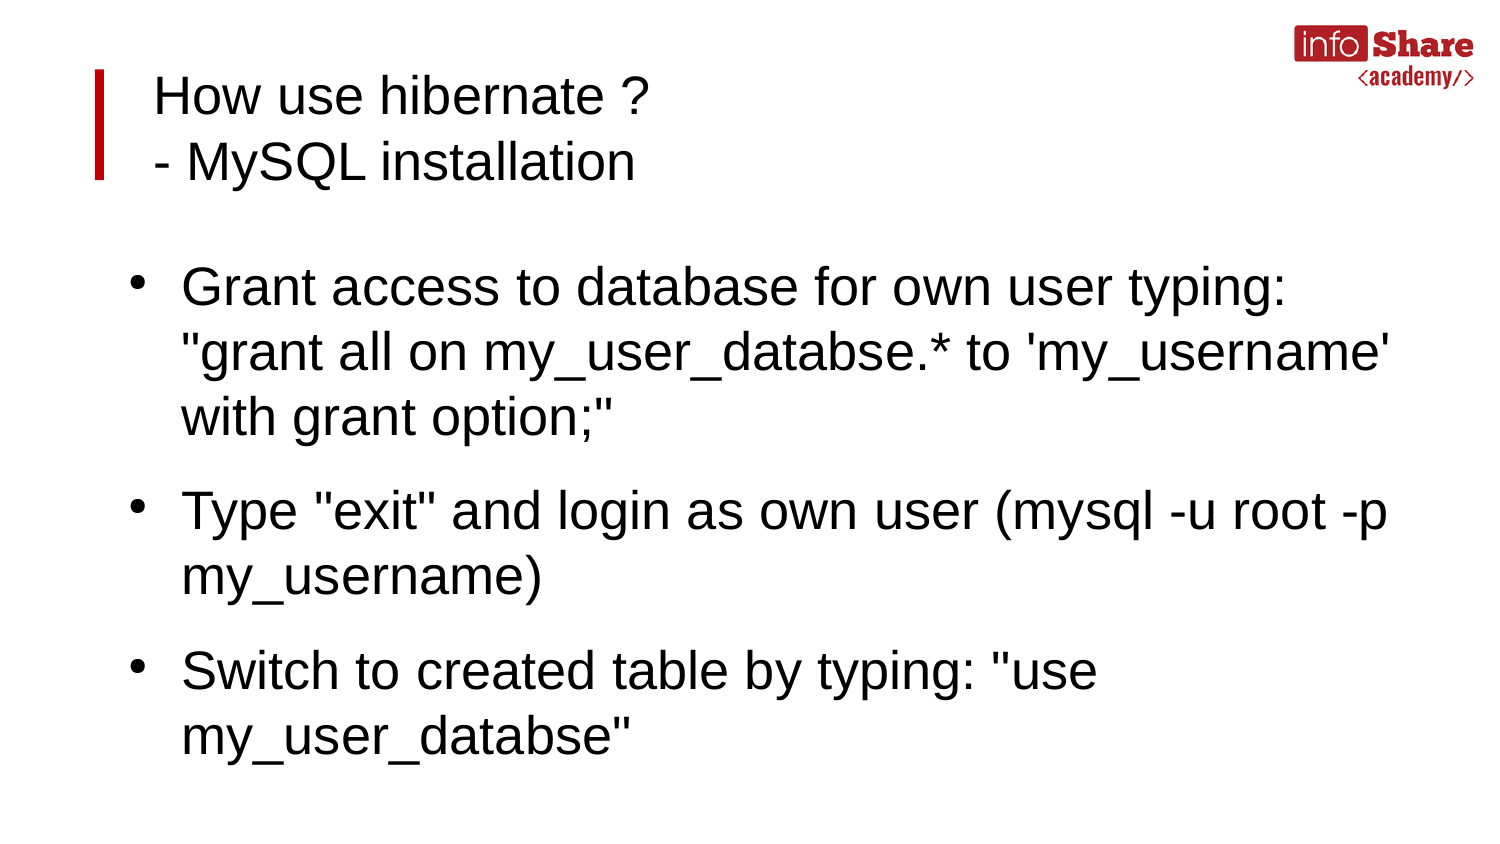

# How use hibernate ? - MySQL installation
Grant access to database for own user typing: "grant all on my_user_databse.* to 'my_username' with grant option;"
Type "exit" and login as own user (mysql -u root -p my_username)
Switch to created table by typing: "use my_user_databse"